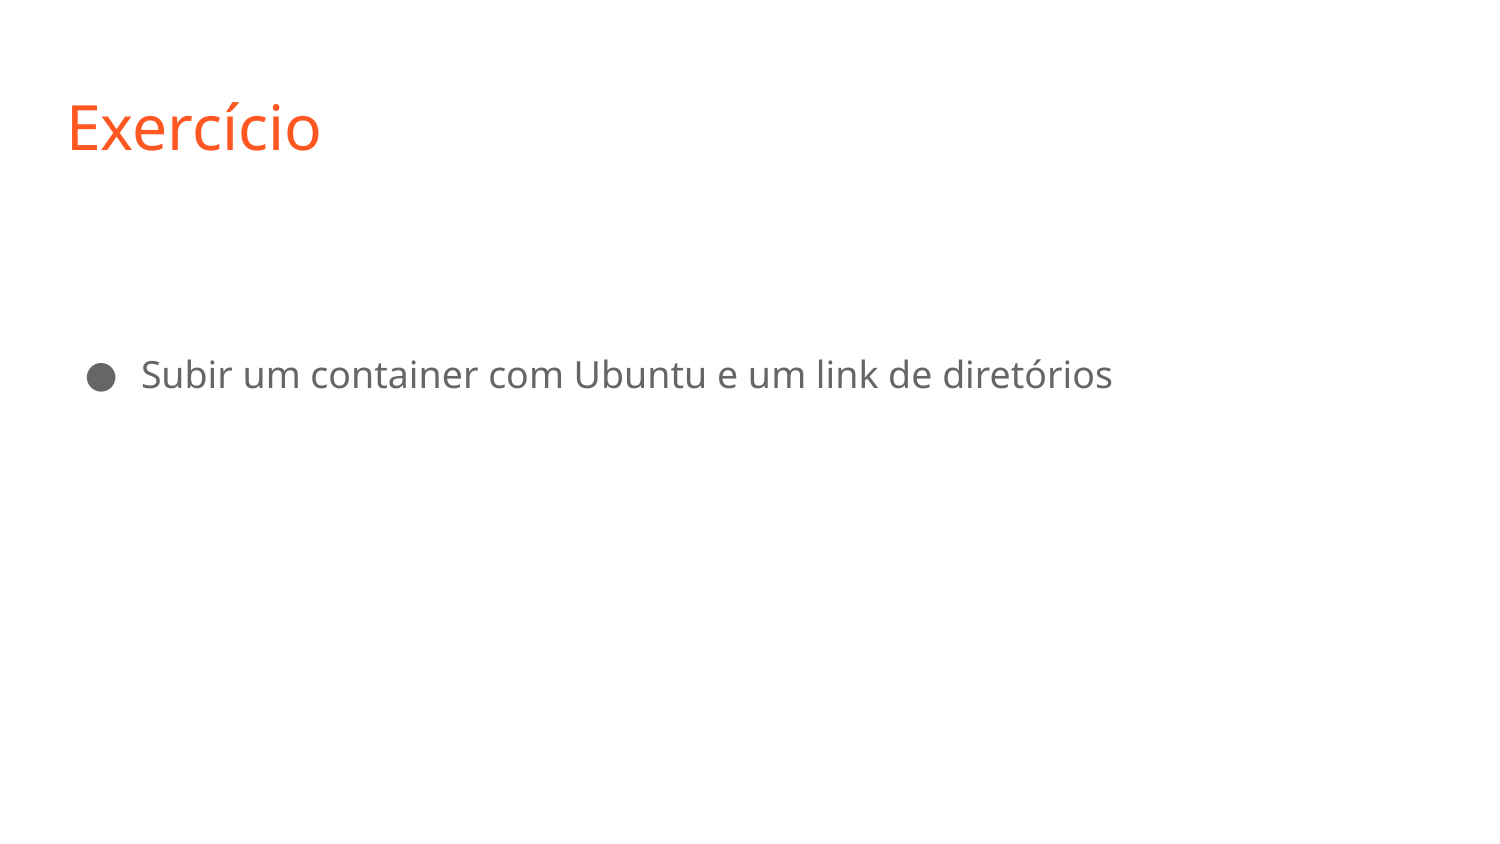

# Exercício
Subir um container com Ubuntu e um link de diretórios